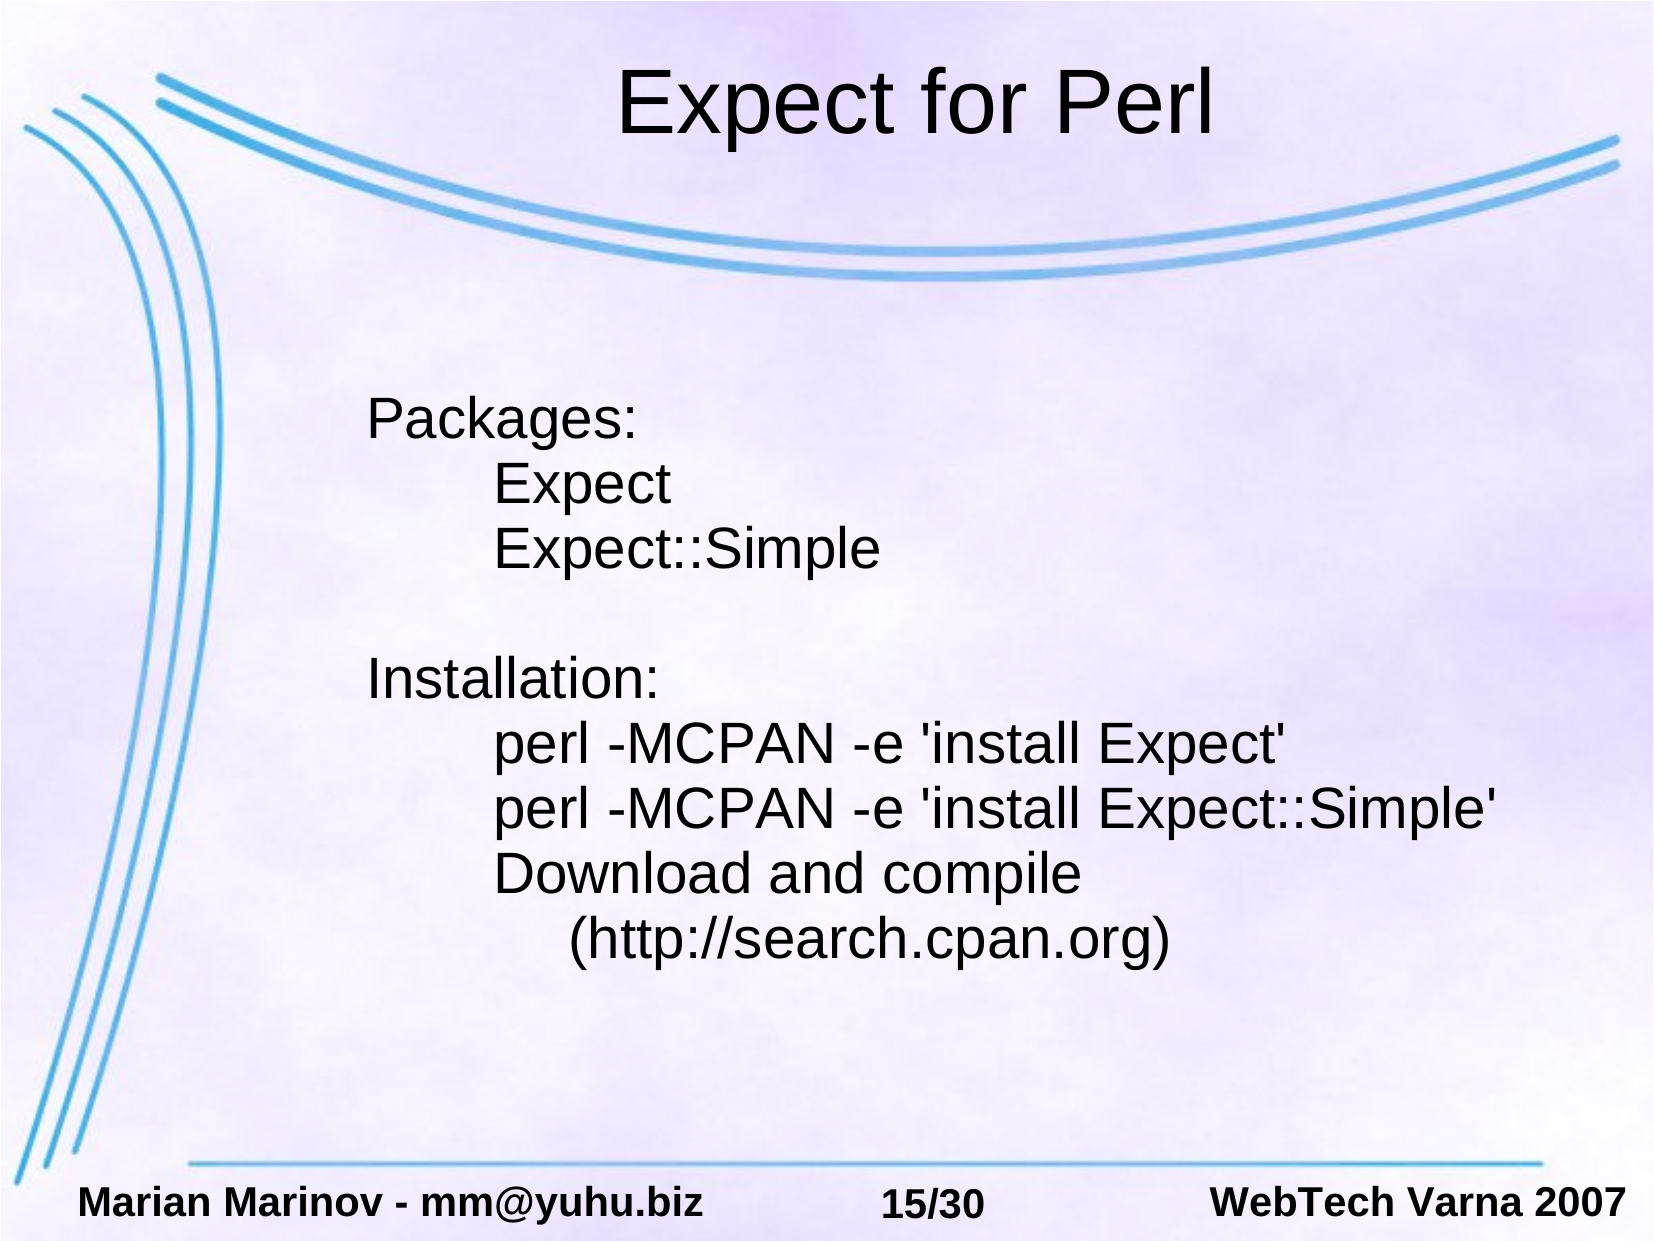

# Expect for Perl
Packages:
	Expect
	Expect::Simple
Installation:
	perl -MCPAN -e 'install Expect'
	perl -MCPAN -e 'install Expect::Simple'
	Download and compile
		(http://search.cpan.org)
16
Marian Marinov - mm@yuhu.biz
WebTech Varna 2007
15/30